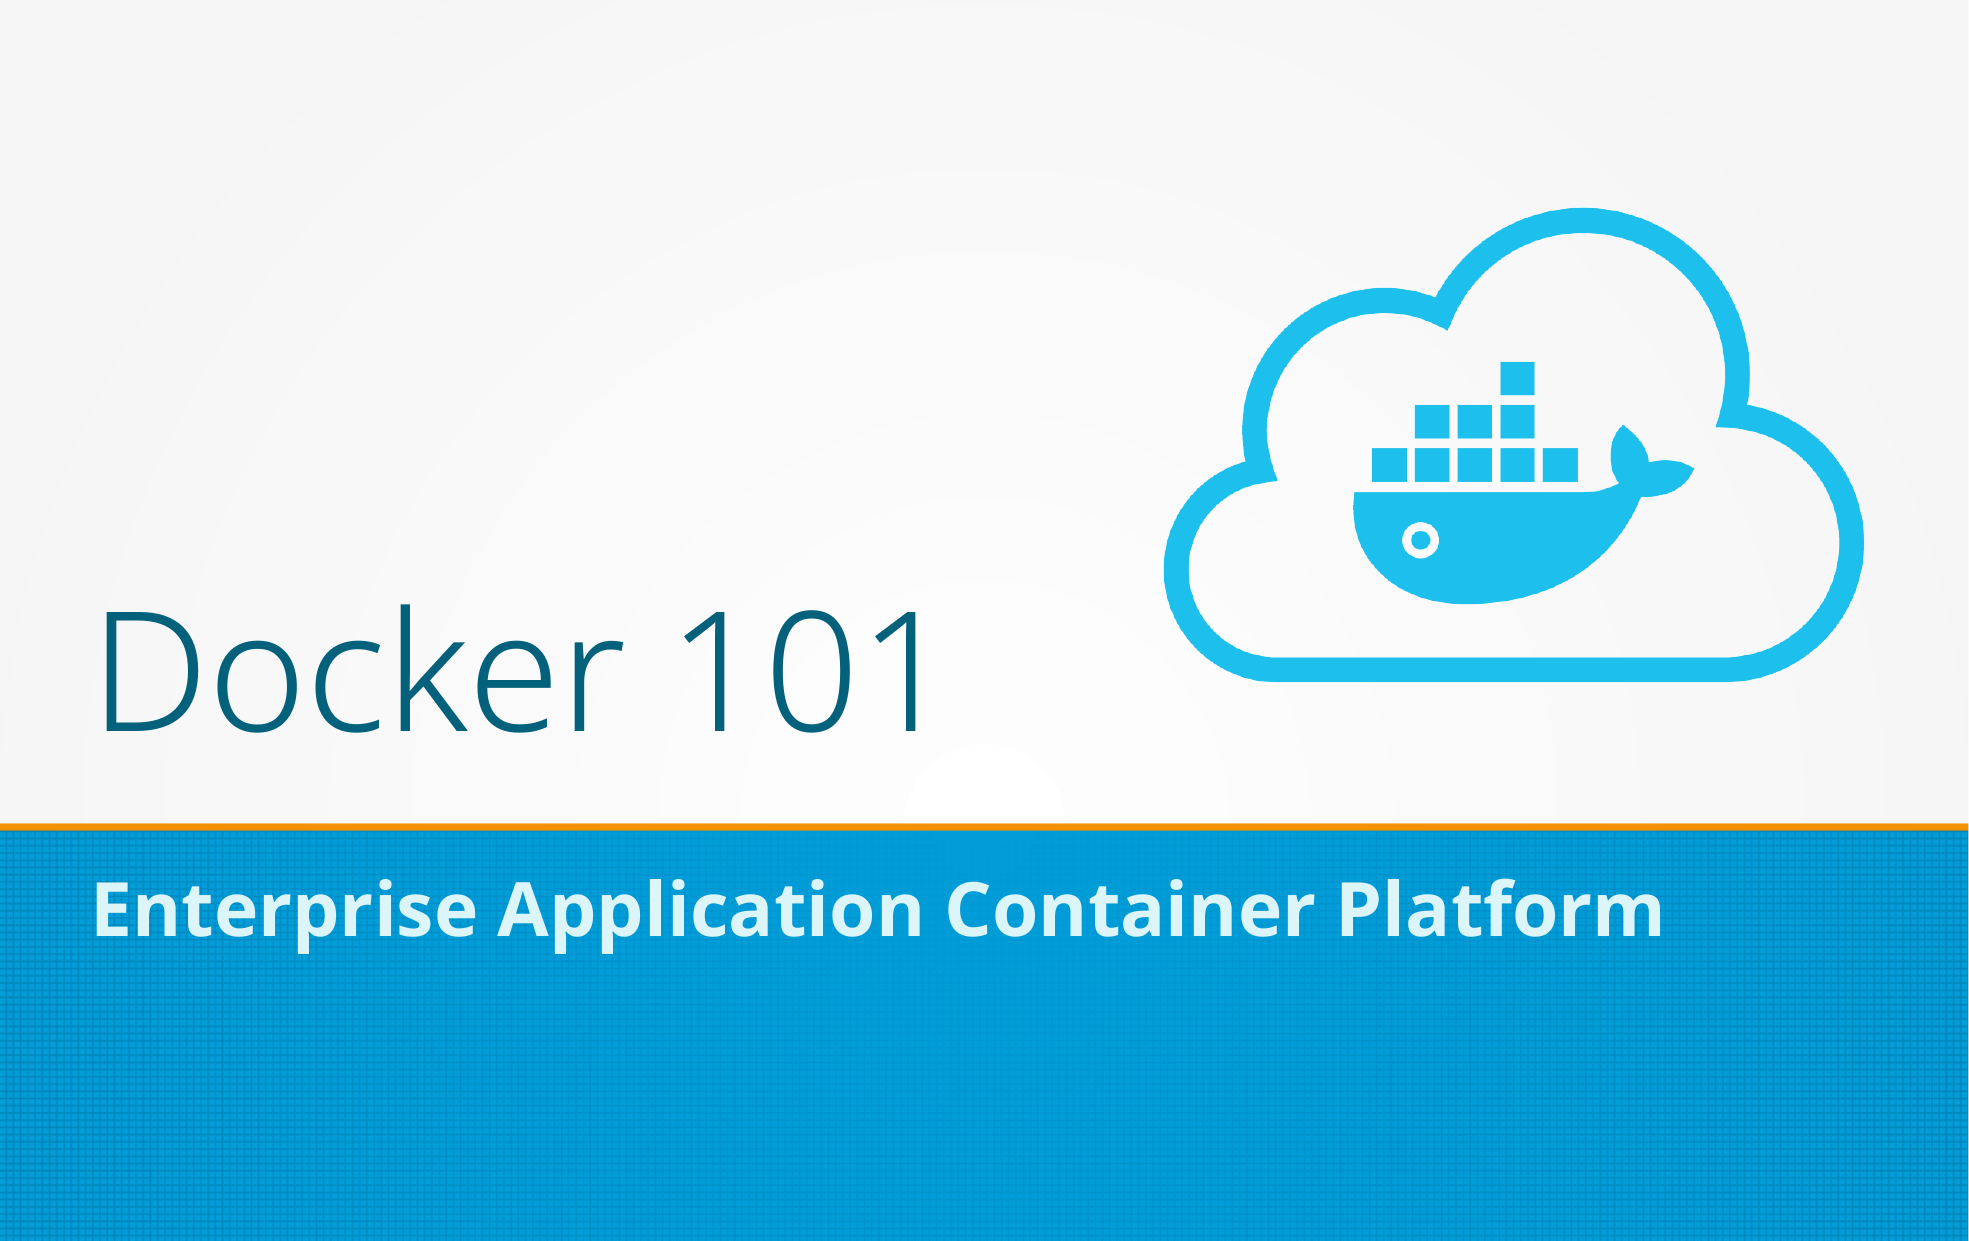

# Docker 101
Enterprise Application Container Platform